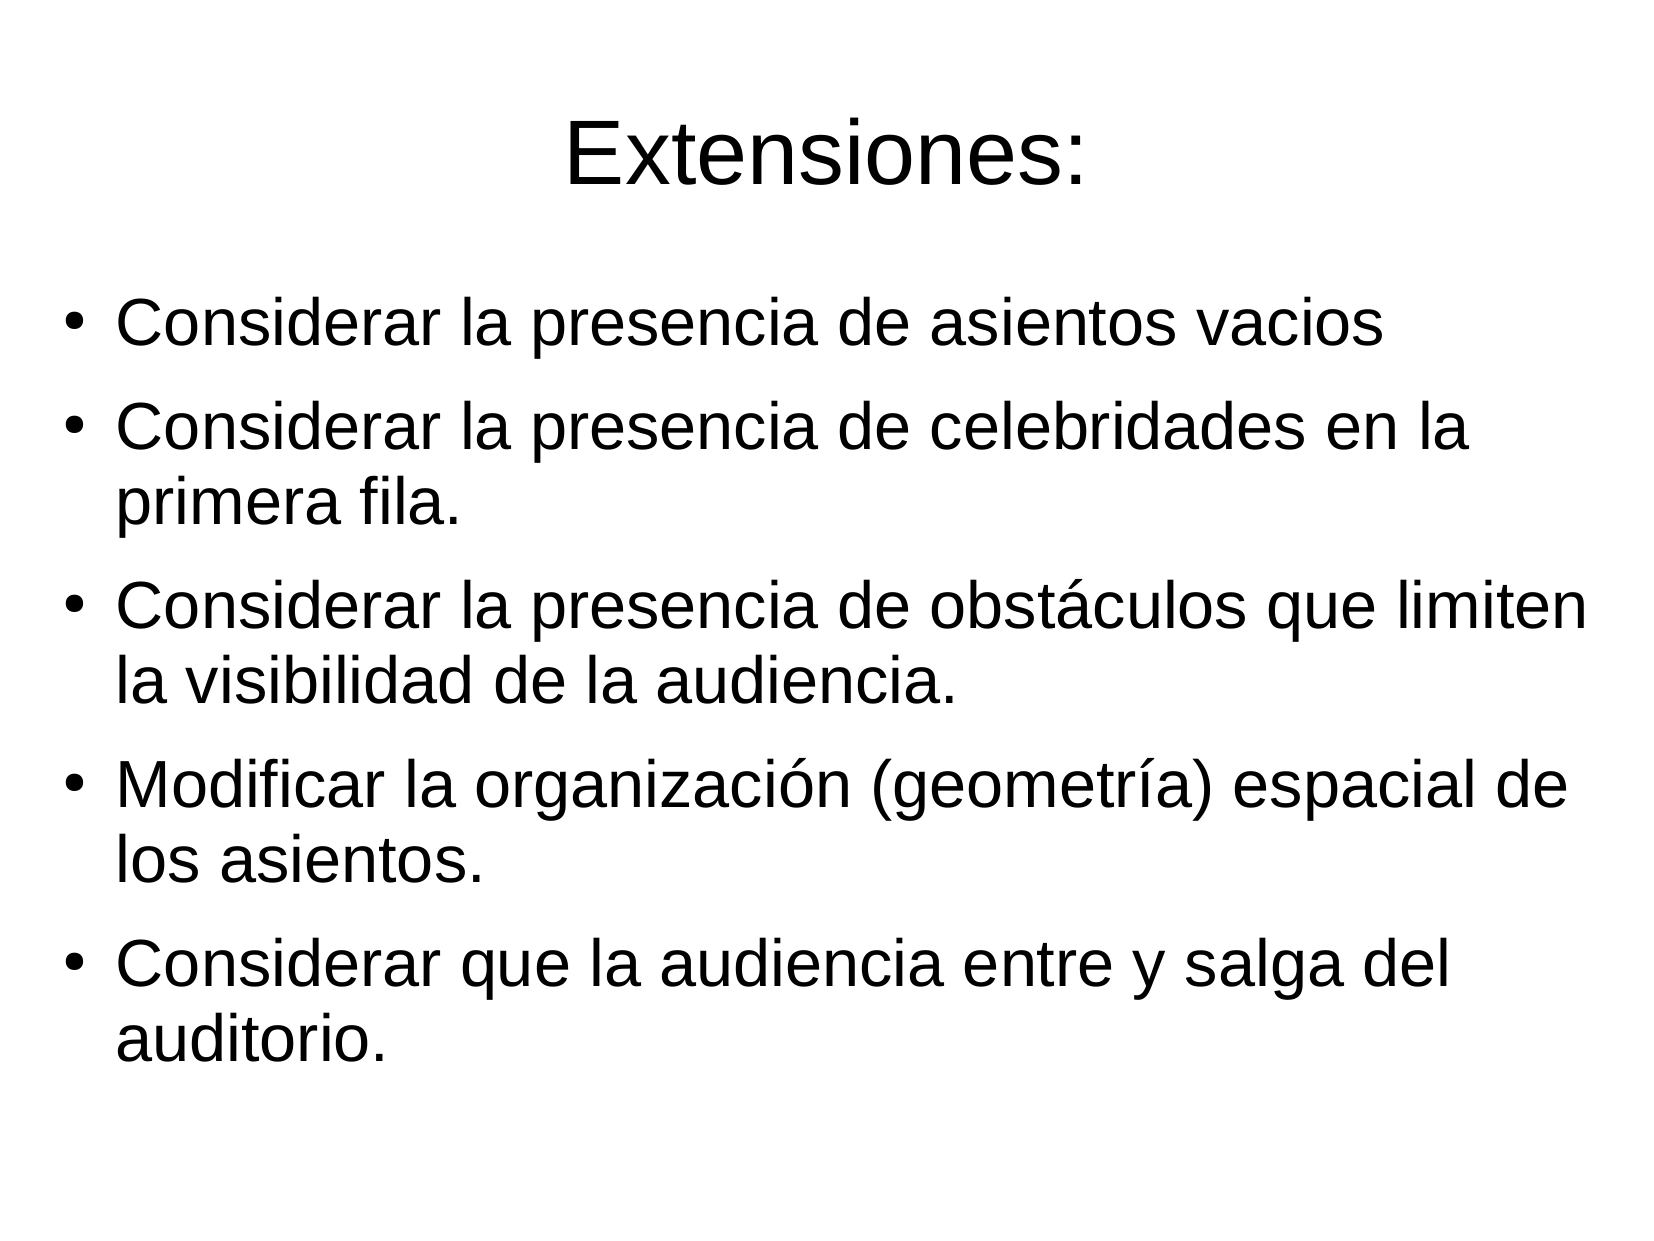

# Extensiones:
Considerar la presencia de asientos vacios
Considerar la presencia de celebridades en la primera fila.
Considerar la presencia de obstáculos que limiten la visibilidad de la audiencia.
Modificar la organización (geometría) espacial de los asientos.
Considerar que la audiencia entre y salga del auditorio.